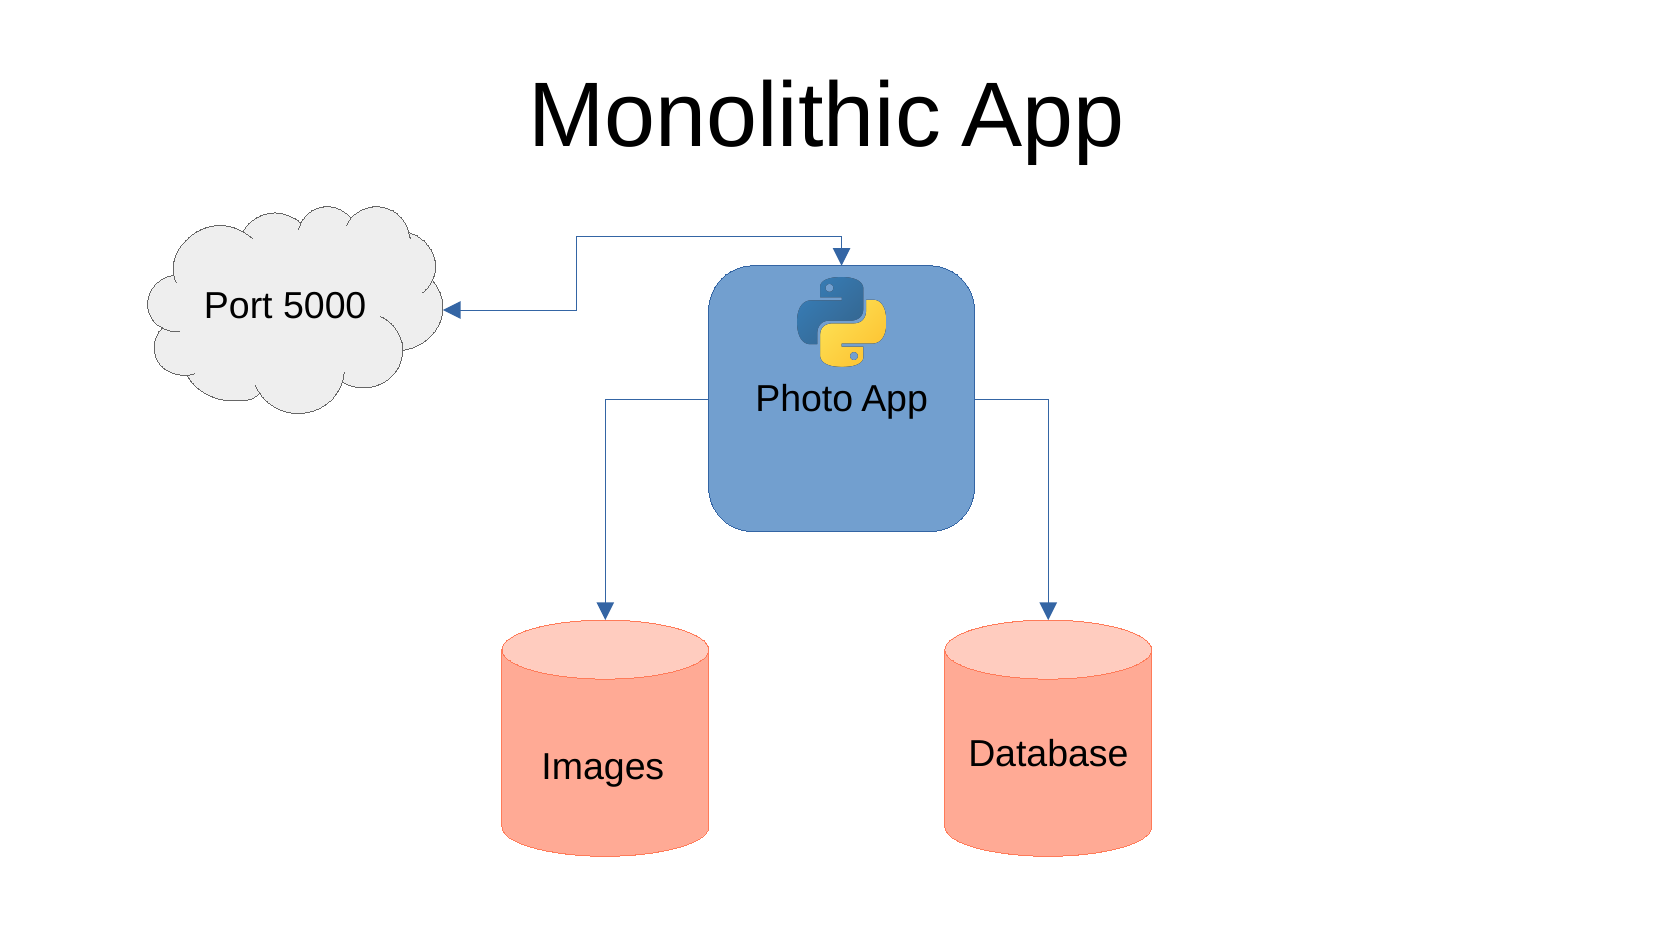

# Monolithic App
Port 5000
Photo App
Database
Images